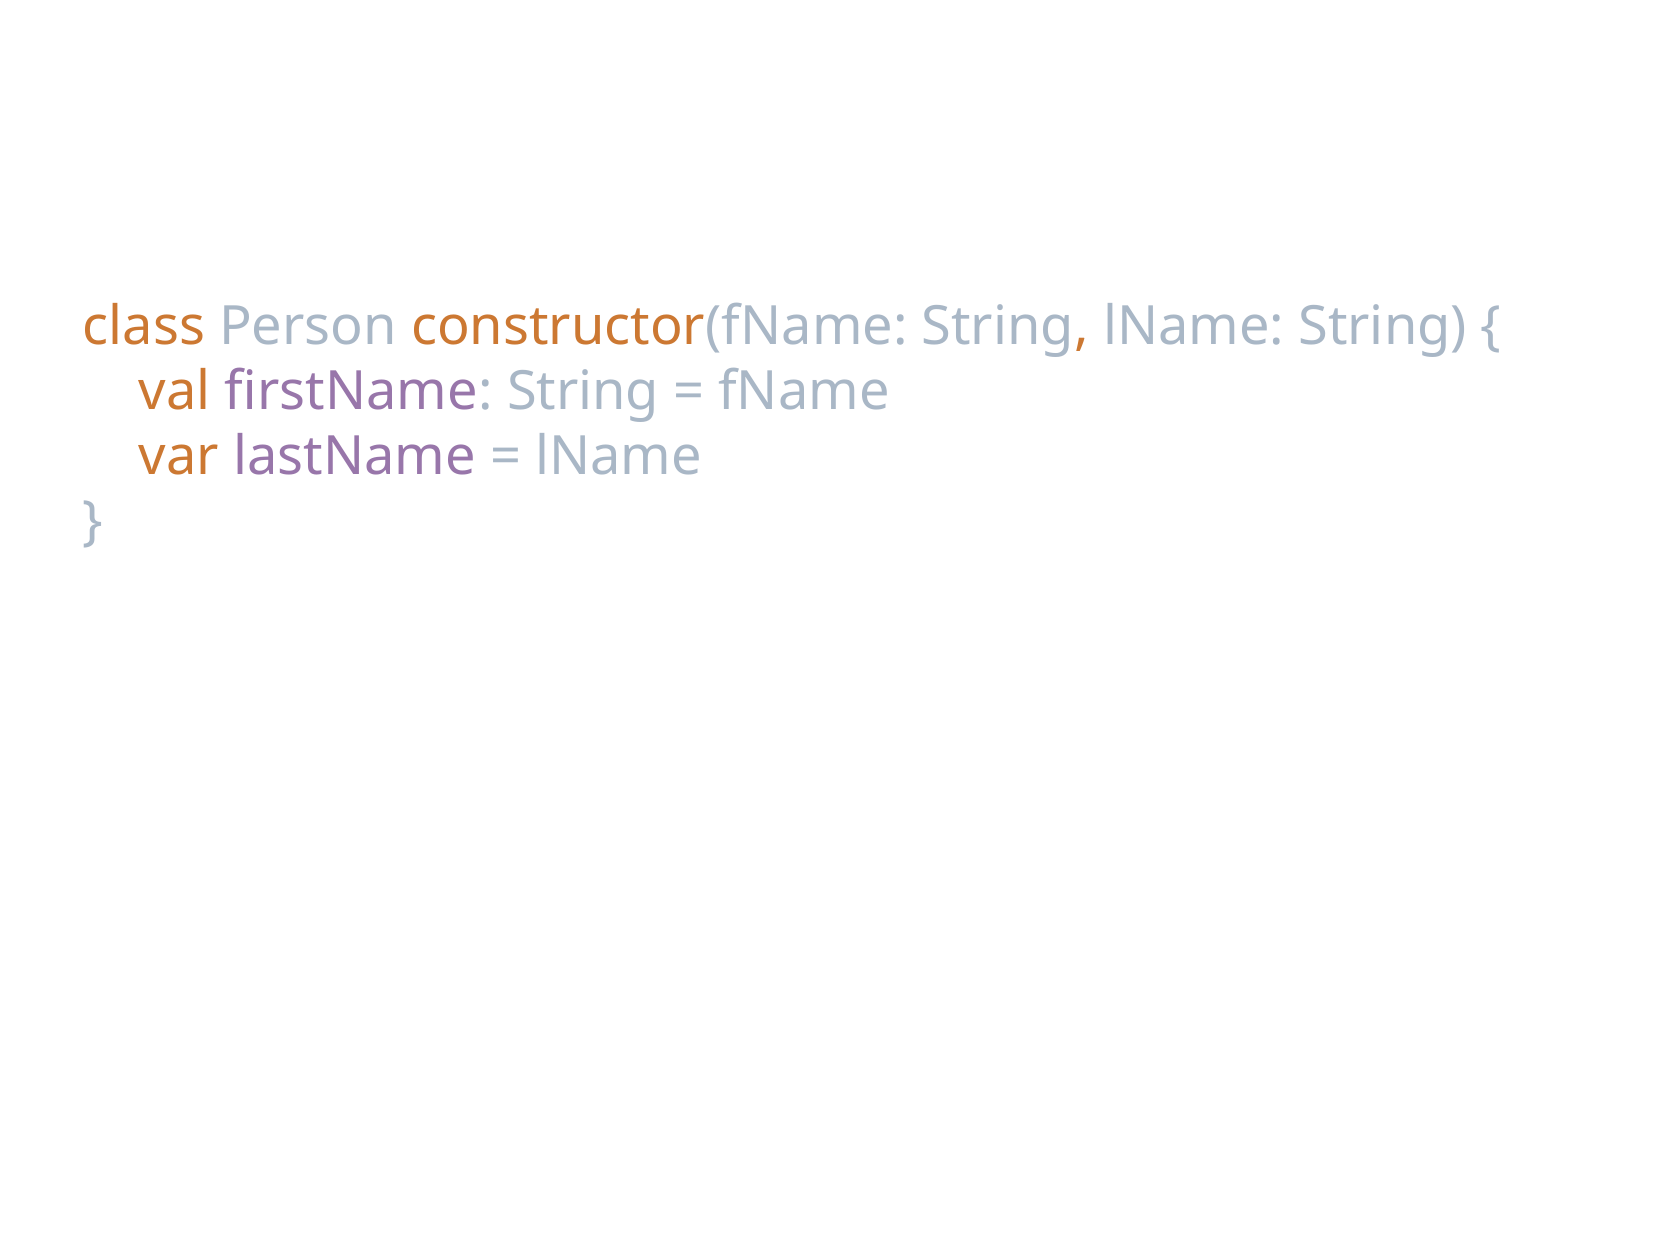

Classes
class Person constructor(fName: String, lName: String) {
 val firstName: String = fName
 var lastName = lName
}